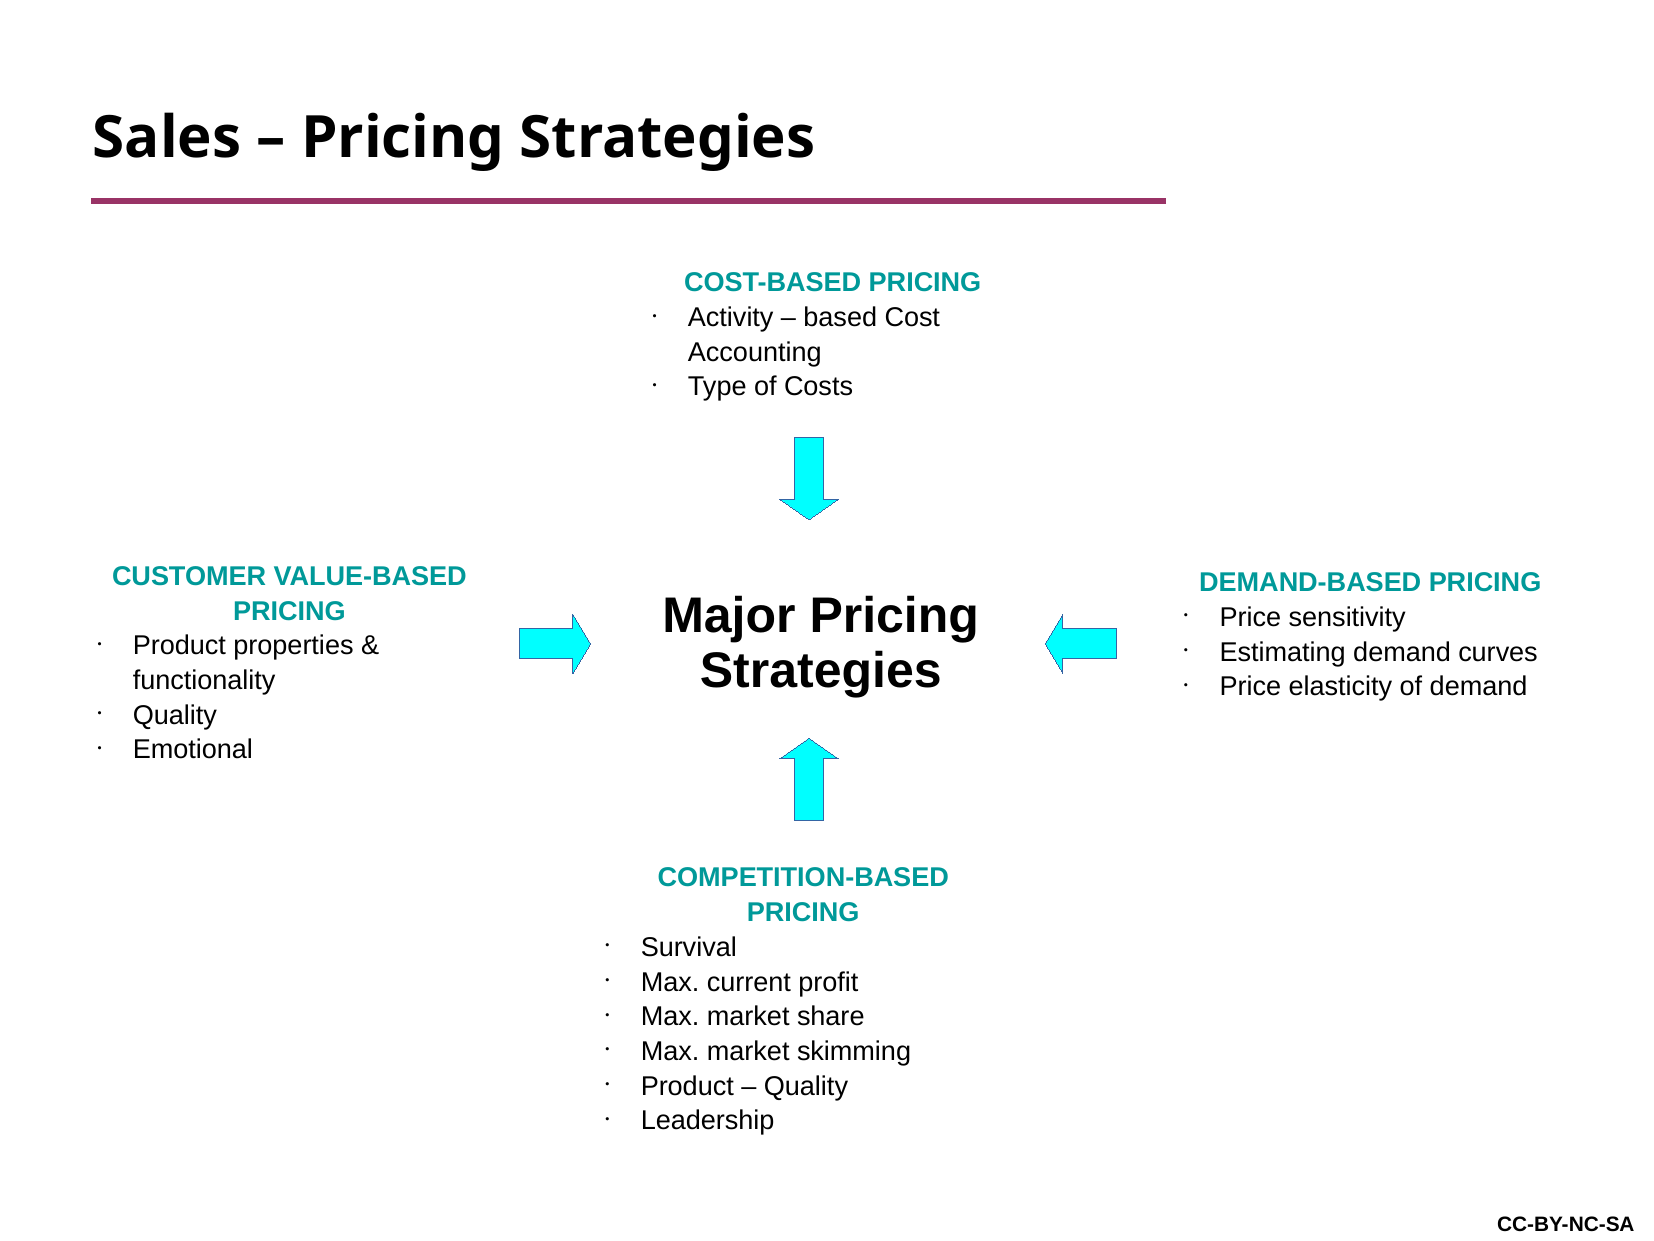

# Sales – Pricing Strategies
COST-BASED PRICING
Activity – based Cost Accounting
Type of Costs
CUSTOMER VALUE-BASED PRICING
Product properties & functionality
Quality
Emotional
DEMAND-BASED PRICING
Price sensitivity
Estimating demand curves
Price elasticity of demand
Major Pricing Strategies
COMPETITION-BASED PRICING
Survival
Max. current profit
Max. market share
Max. market skimming
Product – Quality
Leadership
CC-BY-NC-SA